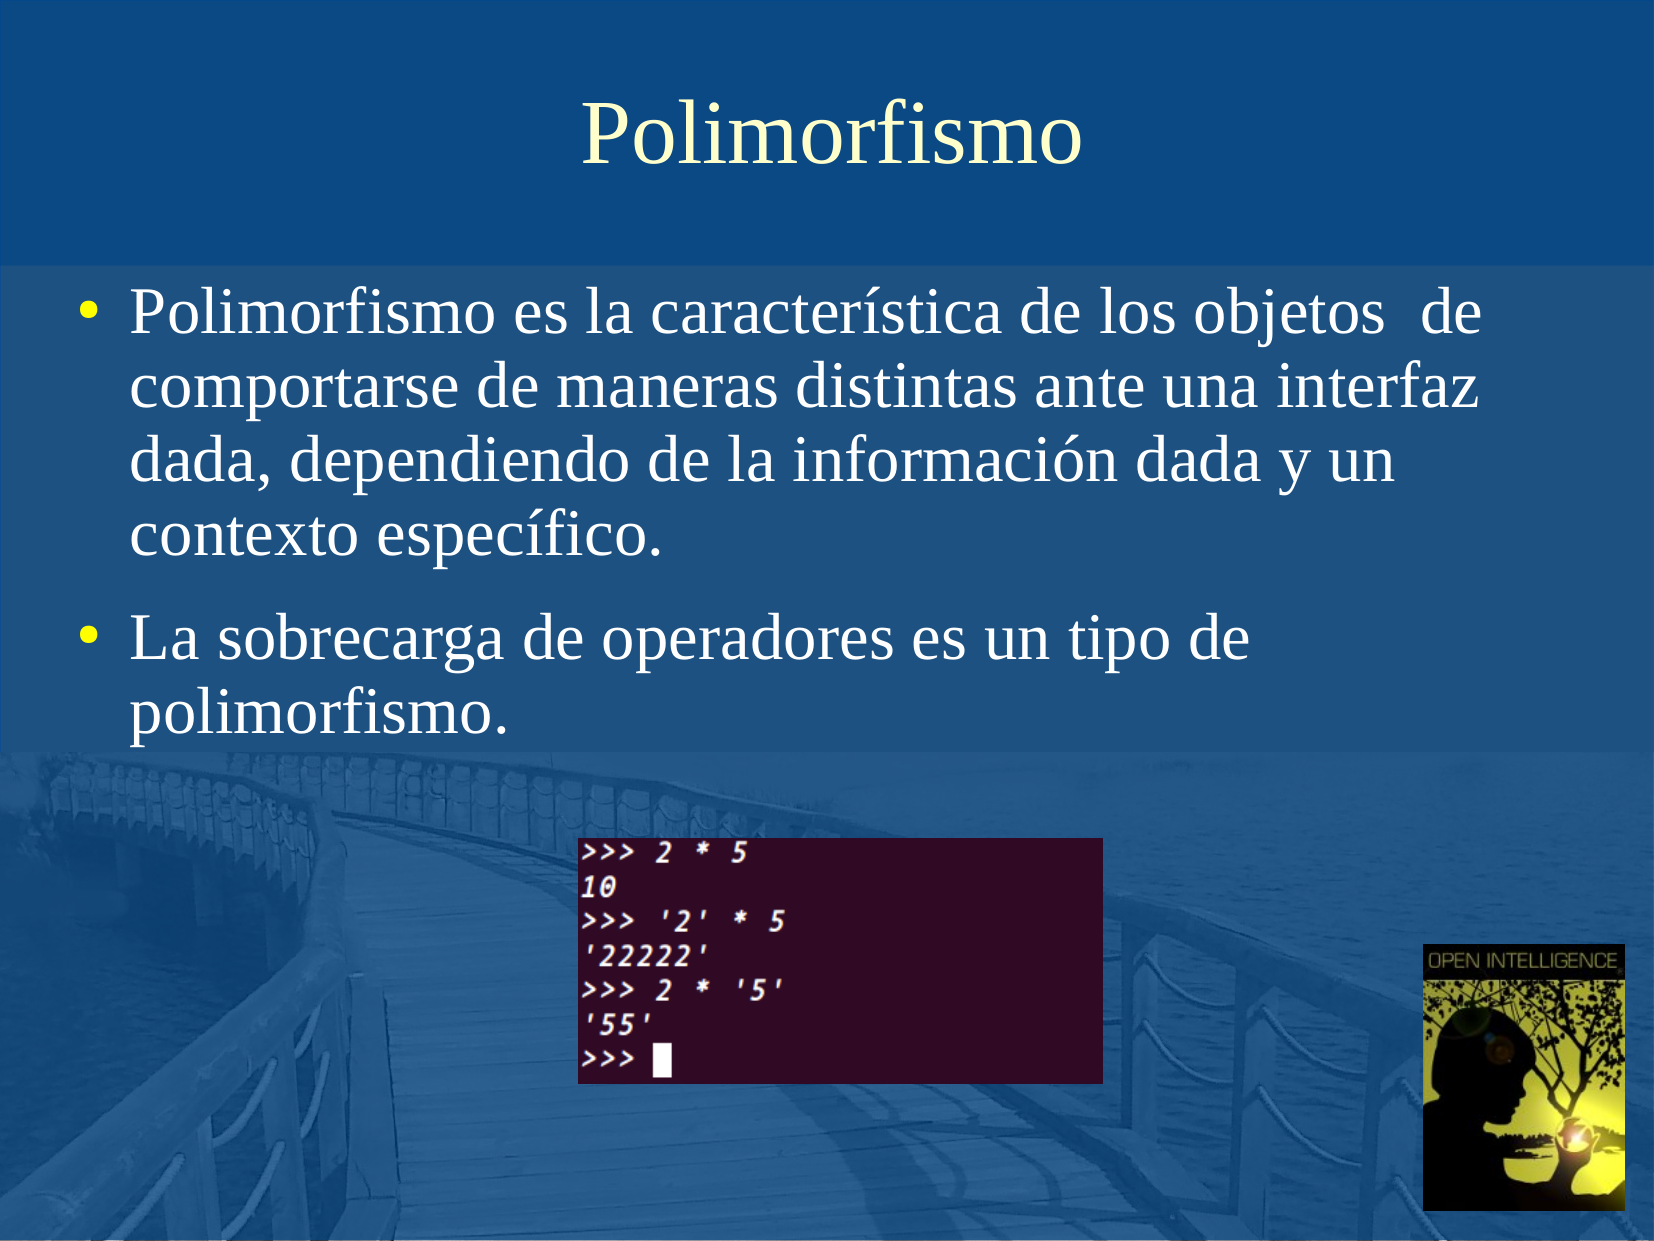

# Polimorfismo
Polimorfismo es la característica de los objetos de comportarse de maneras distintas ante una interfaz dada, dependiendo de la información dada y un contexto específico.
La sobrecarga de operadores es un tipo de polimorfismo.